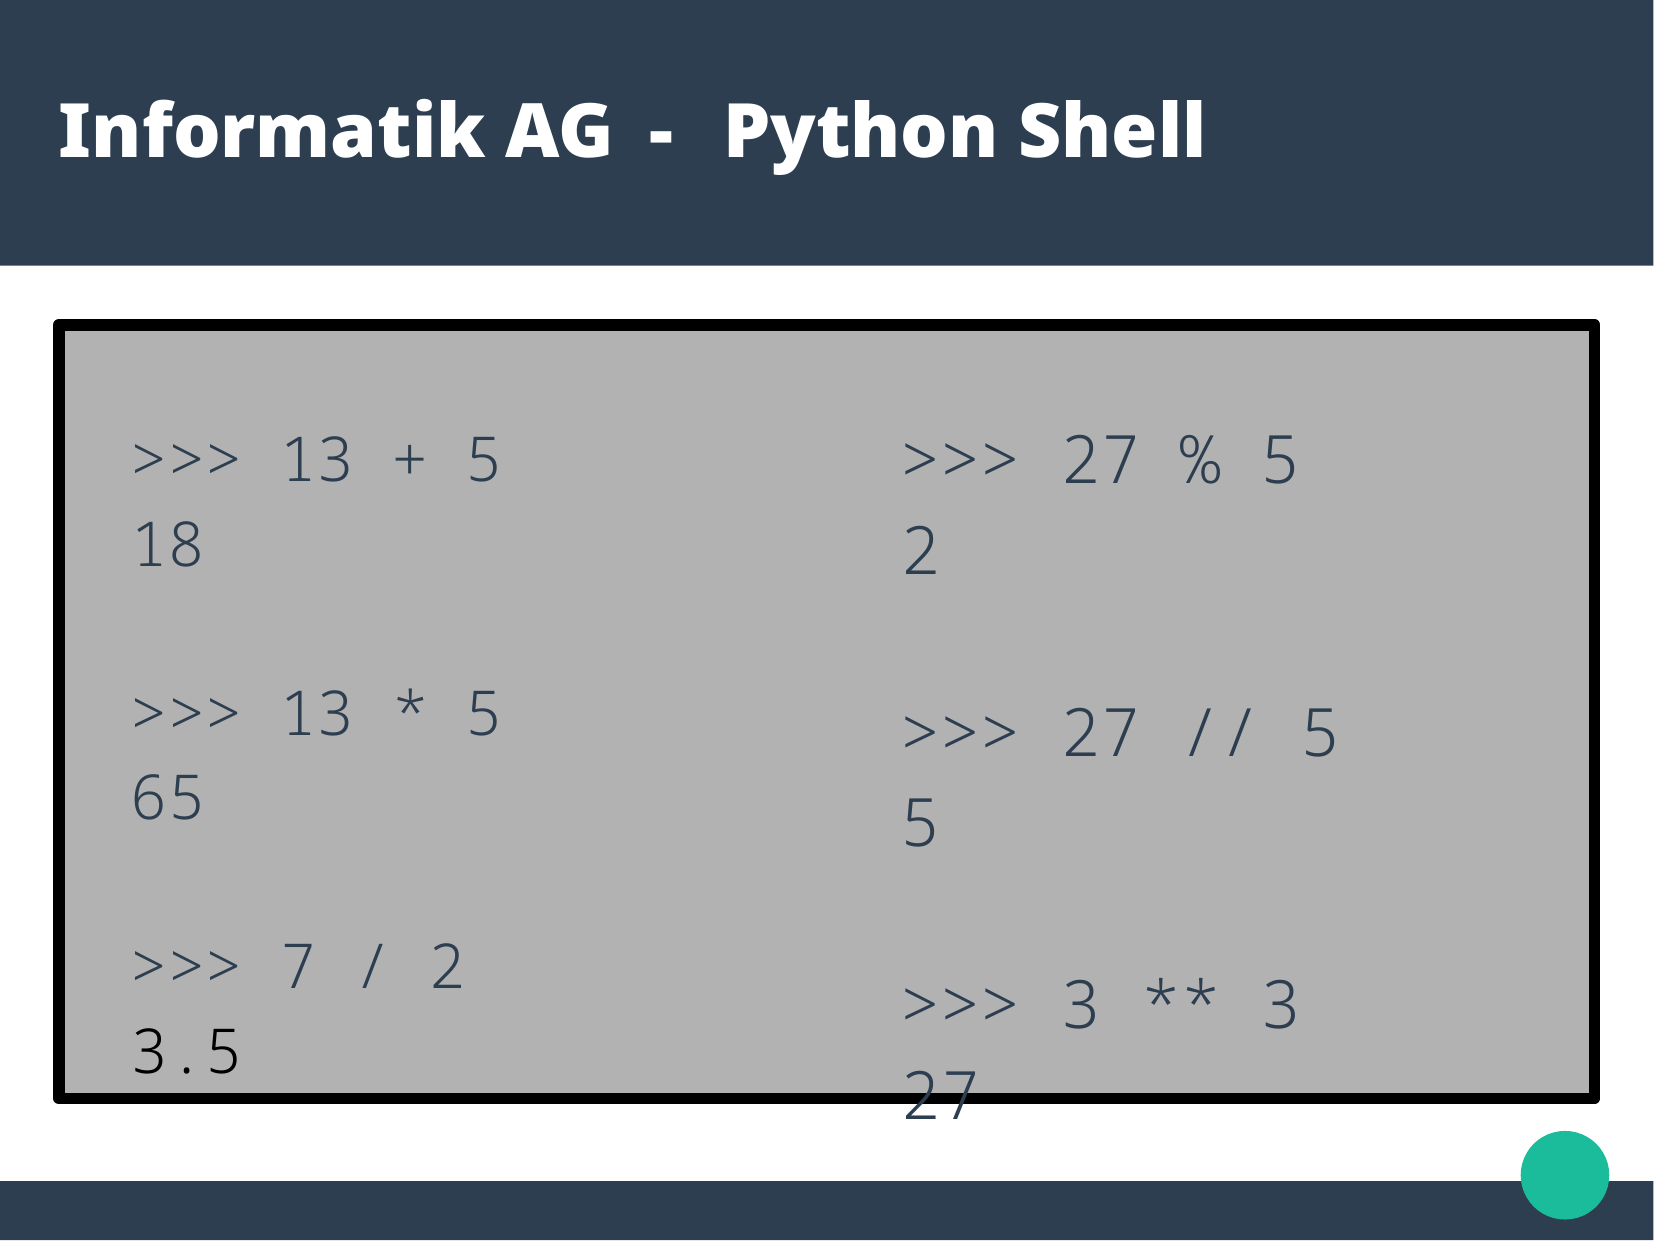

# Informatik AG	-	Python Shell
>>> 13 + 5
18
>>> 13 * 5
65
>>> 7 / 2
3.5
>>> 27 % 5
2
>>> 27 // 5
5
>>> 3 ** 3
27